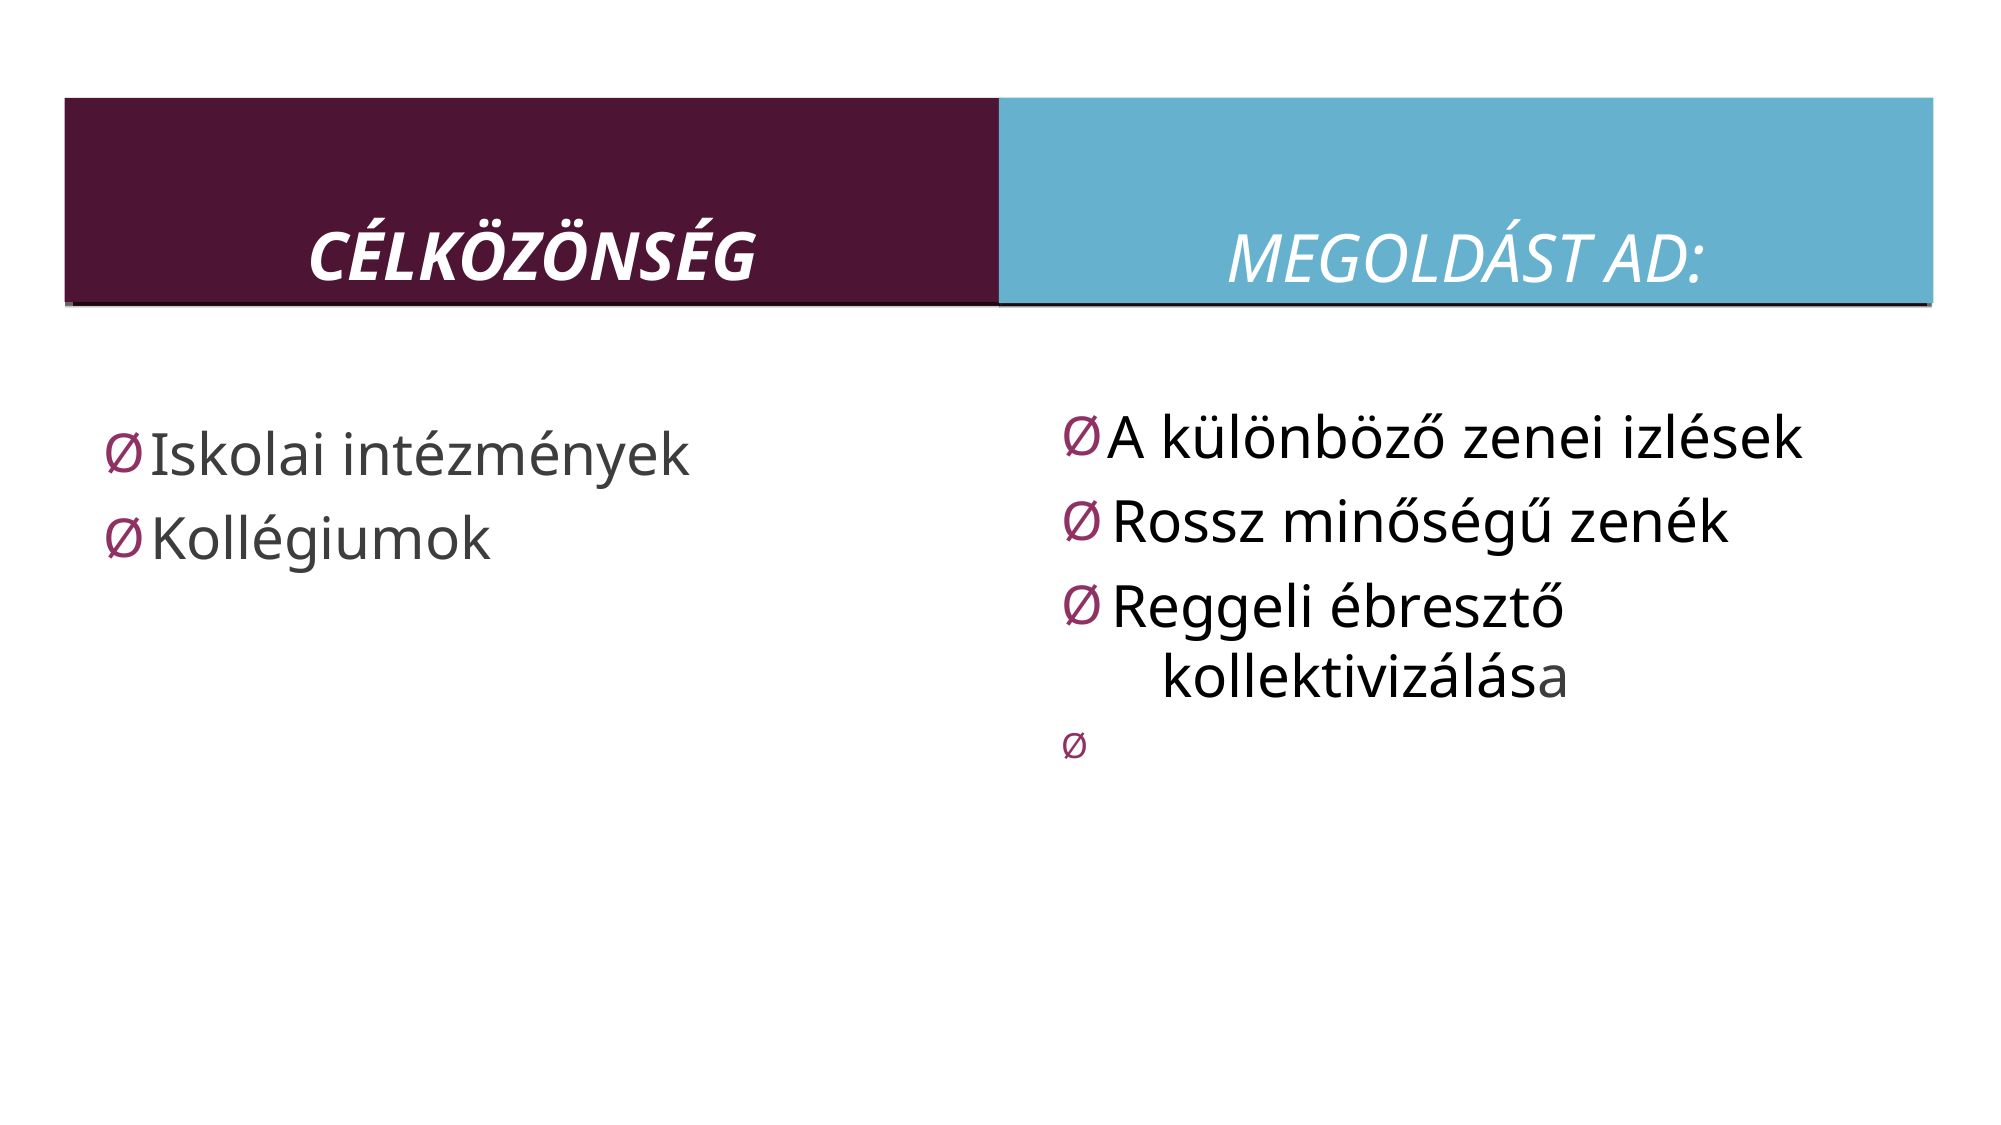

MEgoldást ad:
# CÉLKÖZÖNség
Iskolai intézmények
Kollégiumok
A különböző zenei izlések
Rossz minőségű zenék
Reggeli ébresztő kollektivizálása